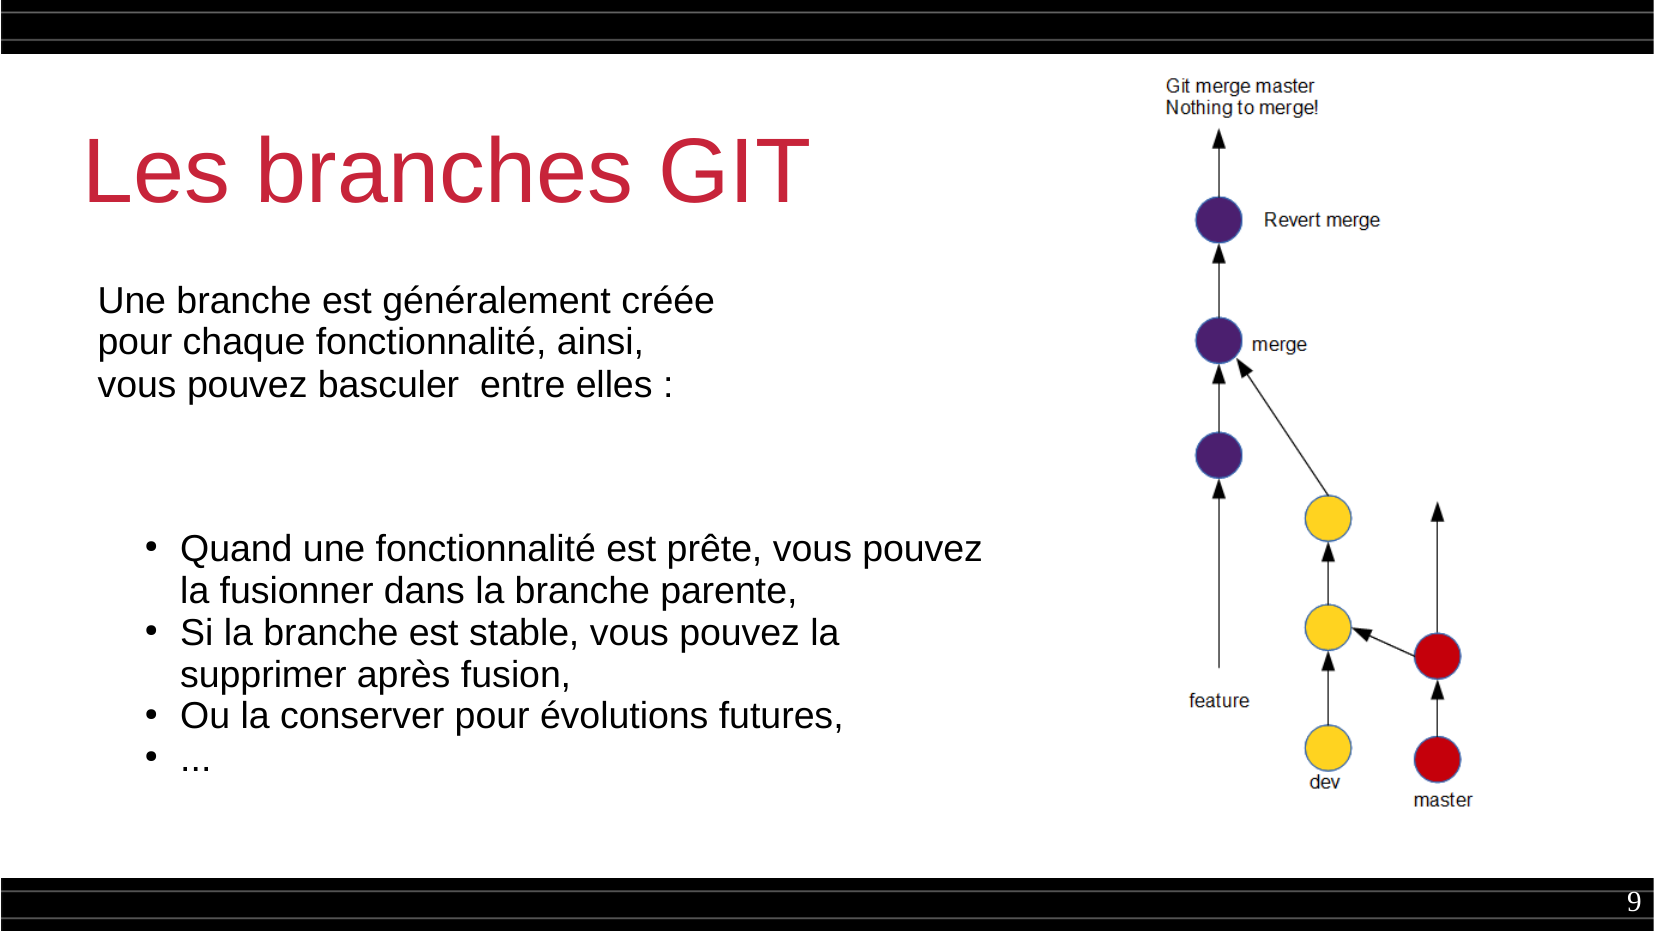

# Les branches GIT
Une branche est généralement créée pour chaque fonctionnalité, ainsi, vous pouvez basculer  entre elles :
Quand une fonctionnalité est prête, vous pouvez la fusionner dans la branche parente,
Si la branche est stable, vous pouvez la supprimer après fusion,
Ou la conserver pour évolutions futures,
...